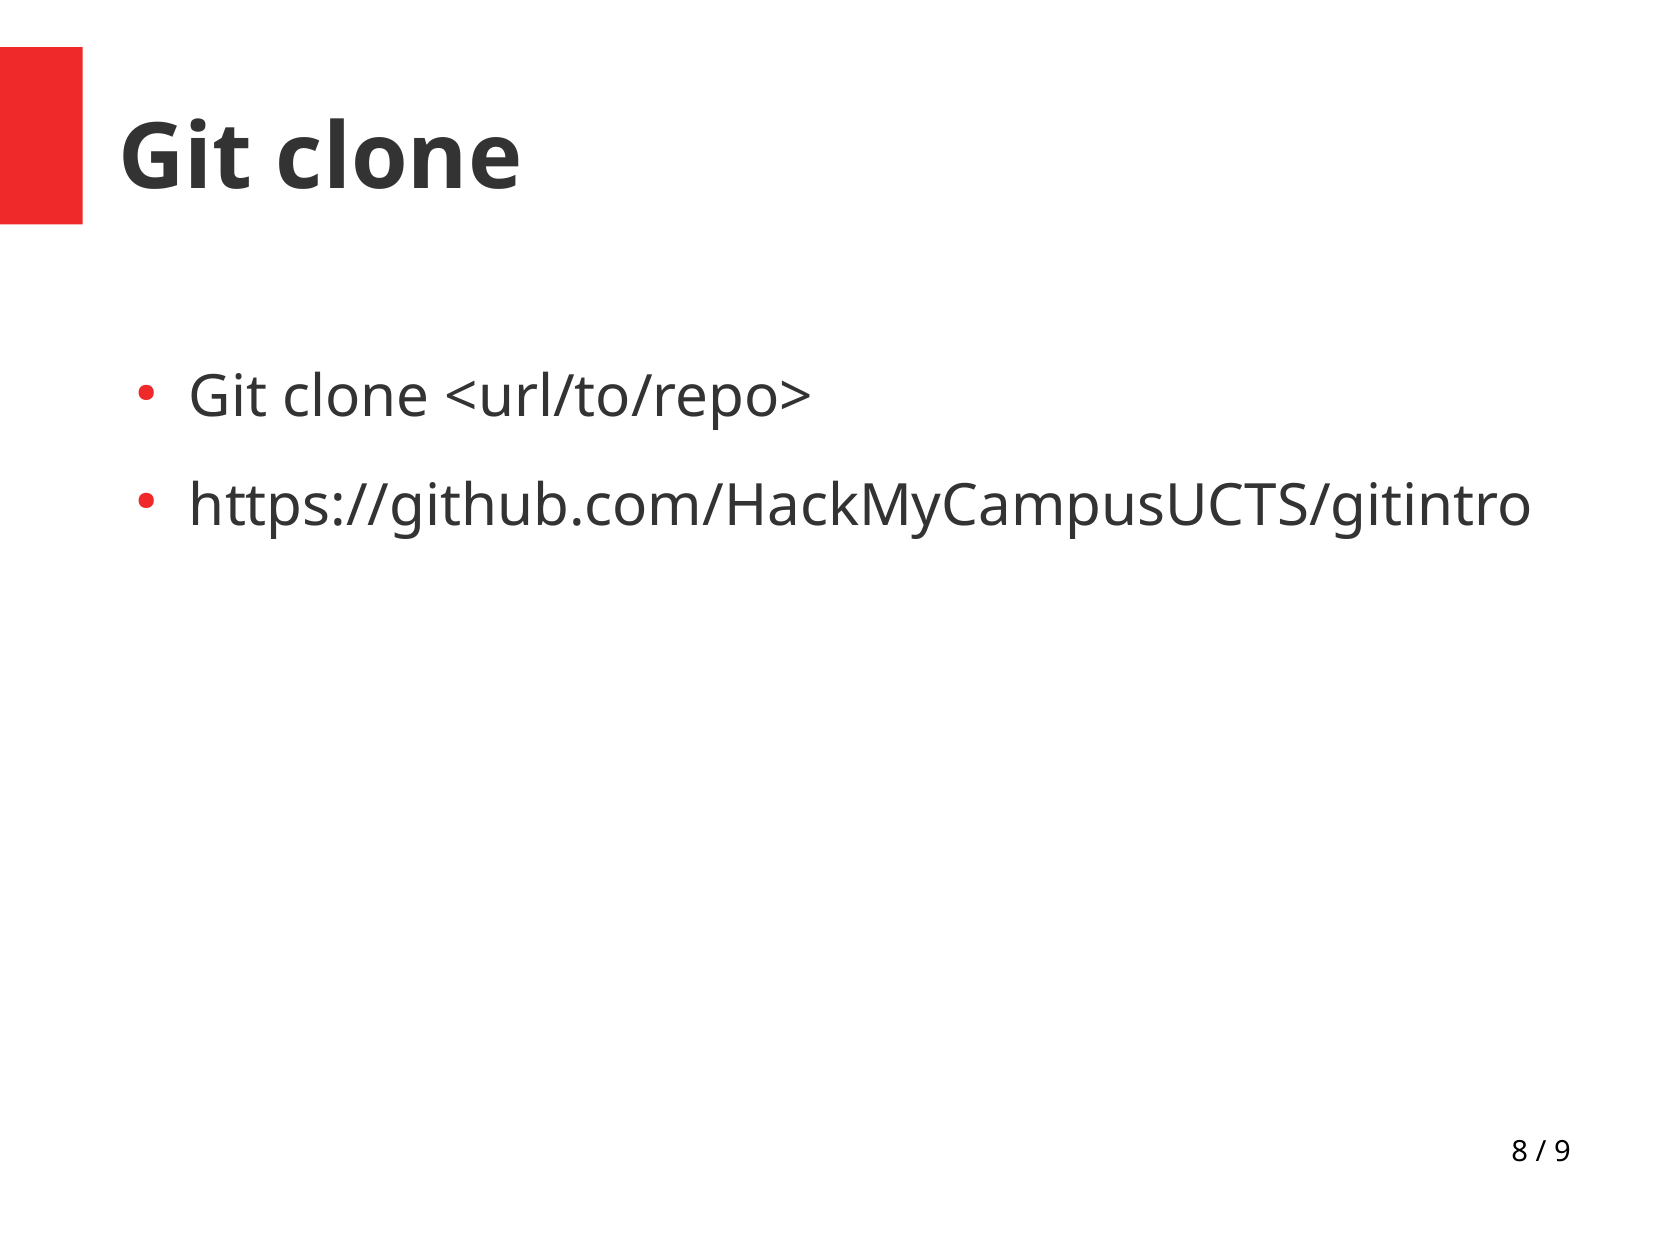

# Git clone
Git clone <url/to/repo>
https://github.com/HackMyCampusUCTS/gitintro
8